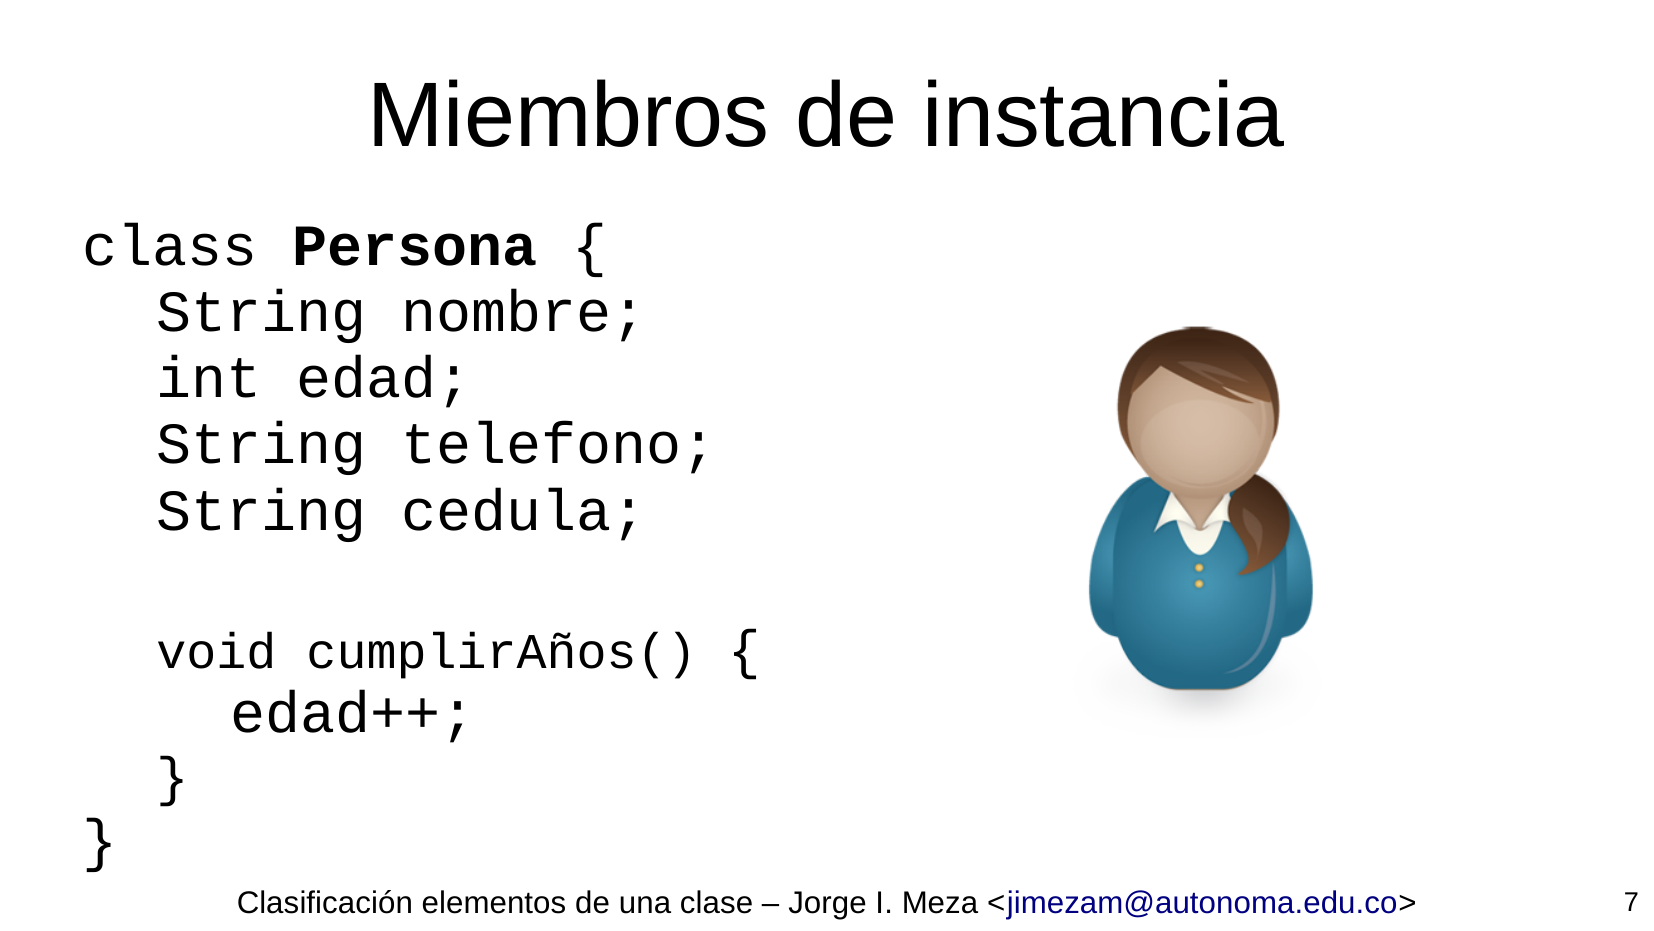

# Miembros de instancia
class Persona {
	String nombre;
	int edad;
	String telefono;
	String cedula;
	void cumplirAños() {
		edad++;
	}
}